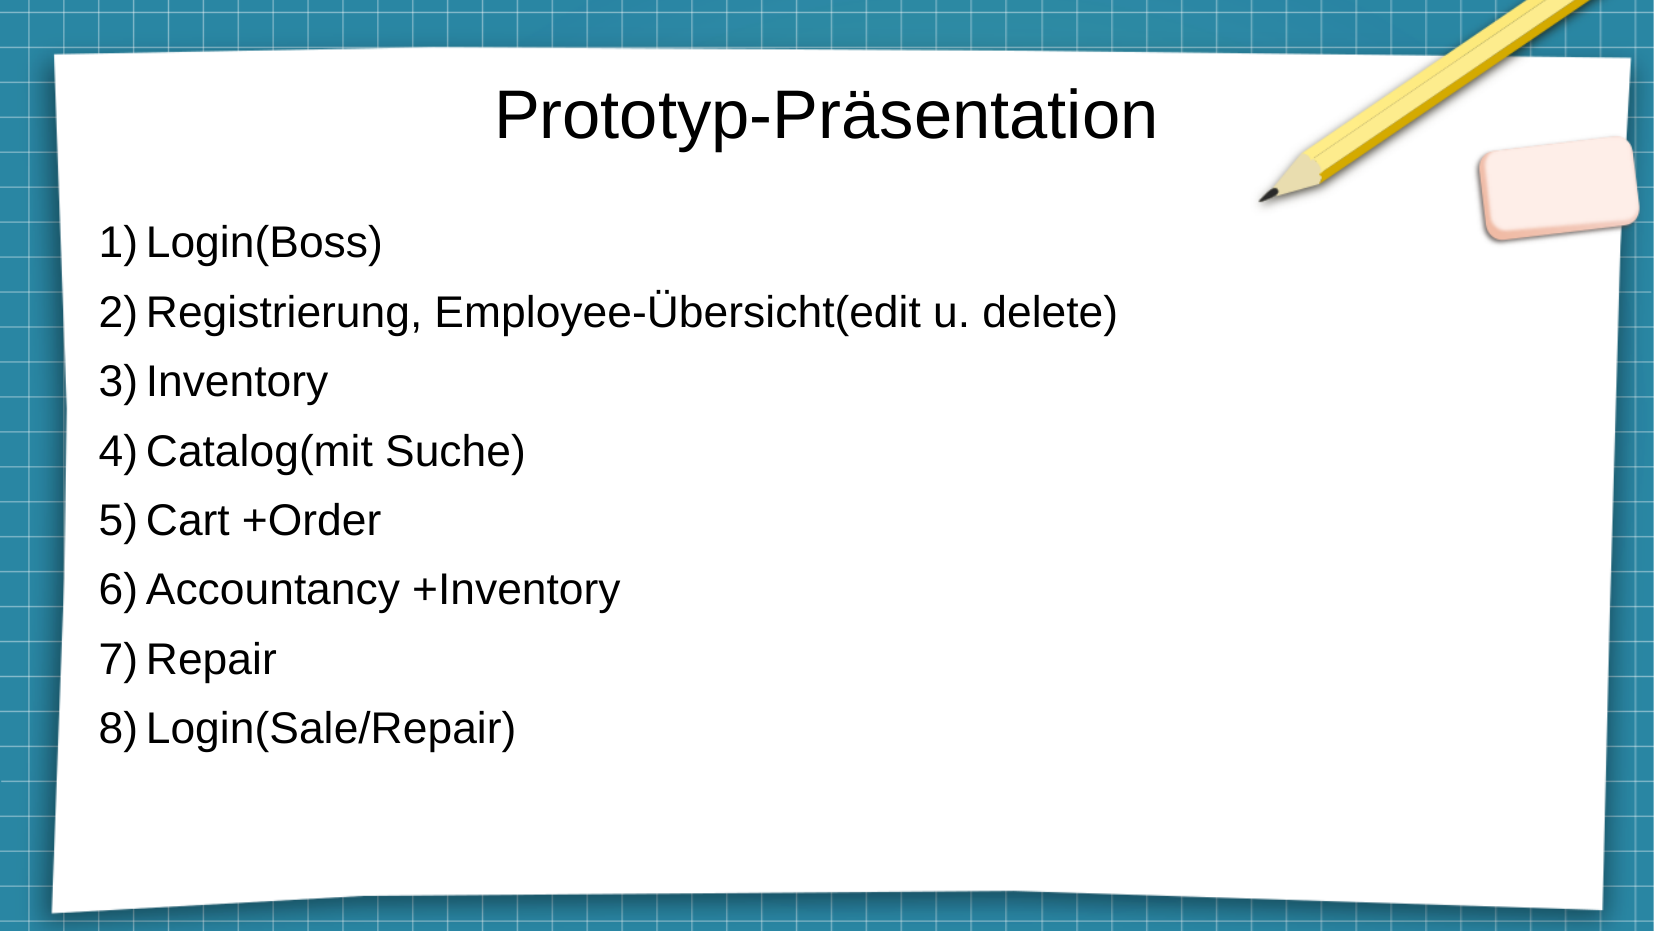

# Prototyp-Präsentation
Login(Boss)
Registrierung, Employee-Übersicht(edit u. delete)
Inventory
Catalog(mit Suche)
Cart +Order
Accountancy +Inventory
Repair
Login(Sale/Repair)